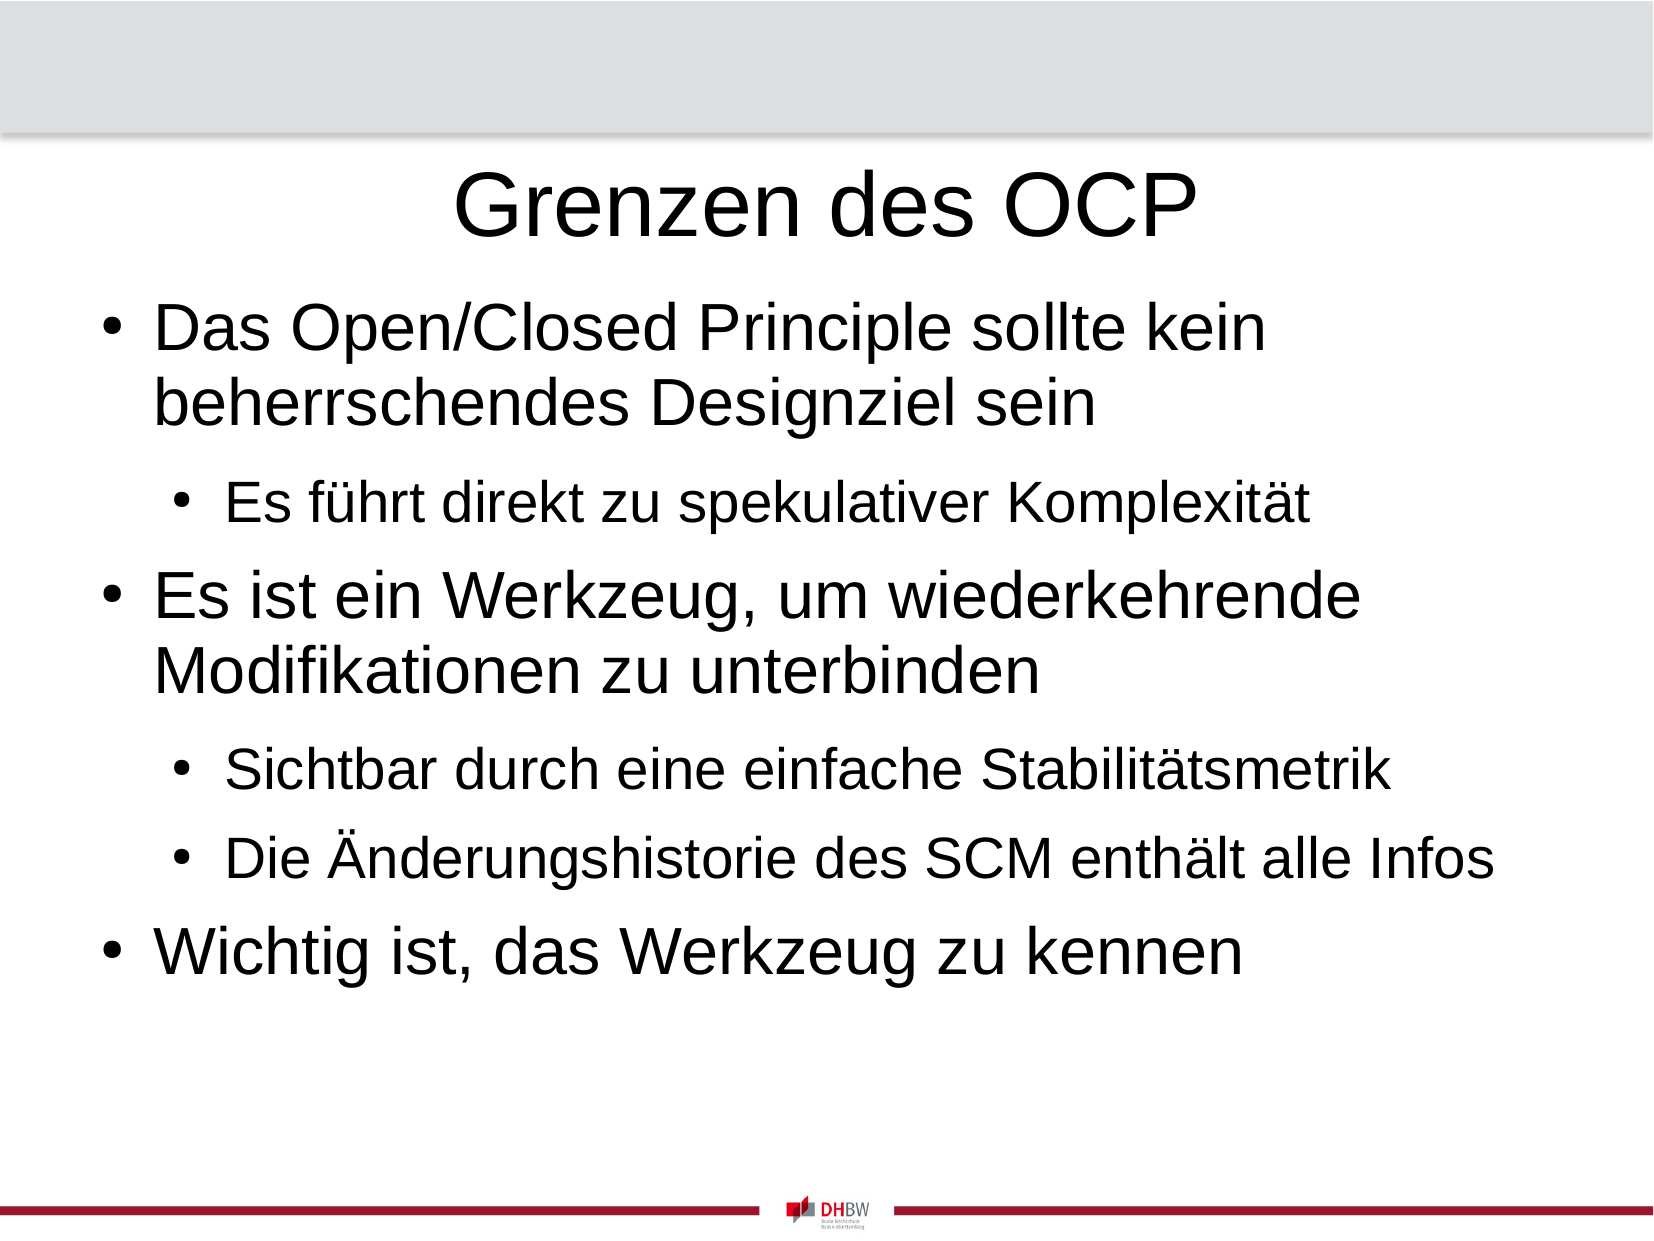

# Grenzen des OCP
Das Open/Closed Principle sollte kein beherrschendes Designziel sein
Es führt direkt zu spekulativer Komplexität
Es ist ein Werkzeug, um wiederkehrende Modifikationen zu unterbinden
Sichtbar durch eine einfache Stabilitätsmetrik
Die Änderungshistorie des SCM enthält alle Infos
Wichtig ist, das Werkzeug zu kennen